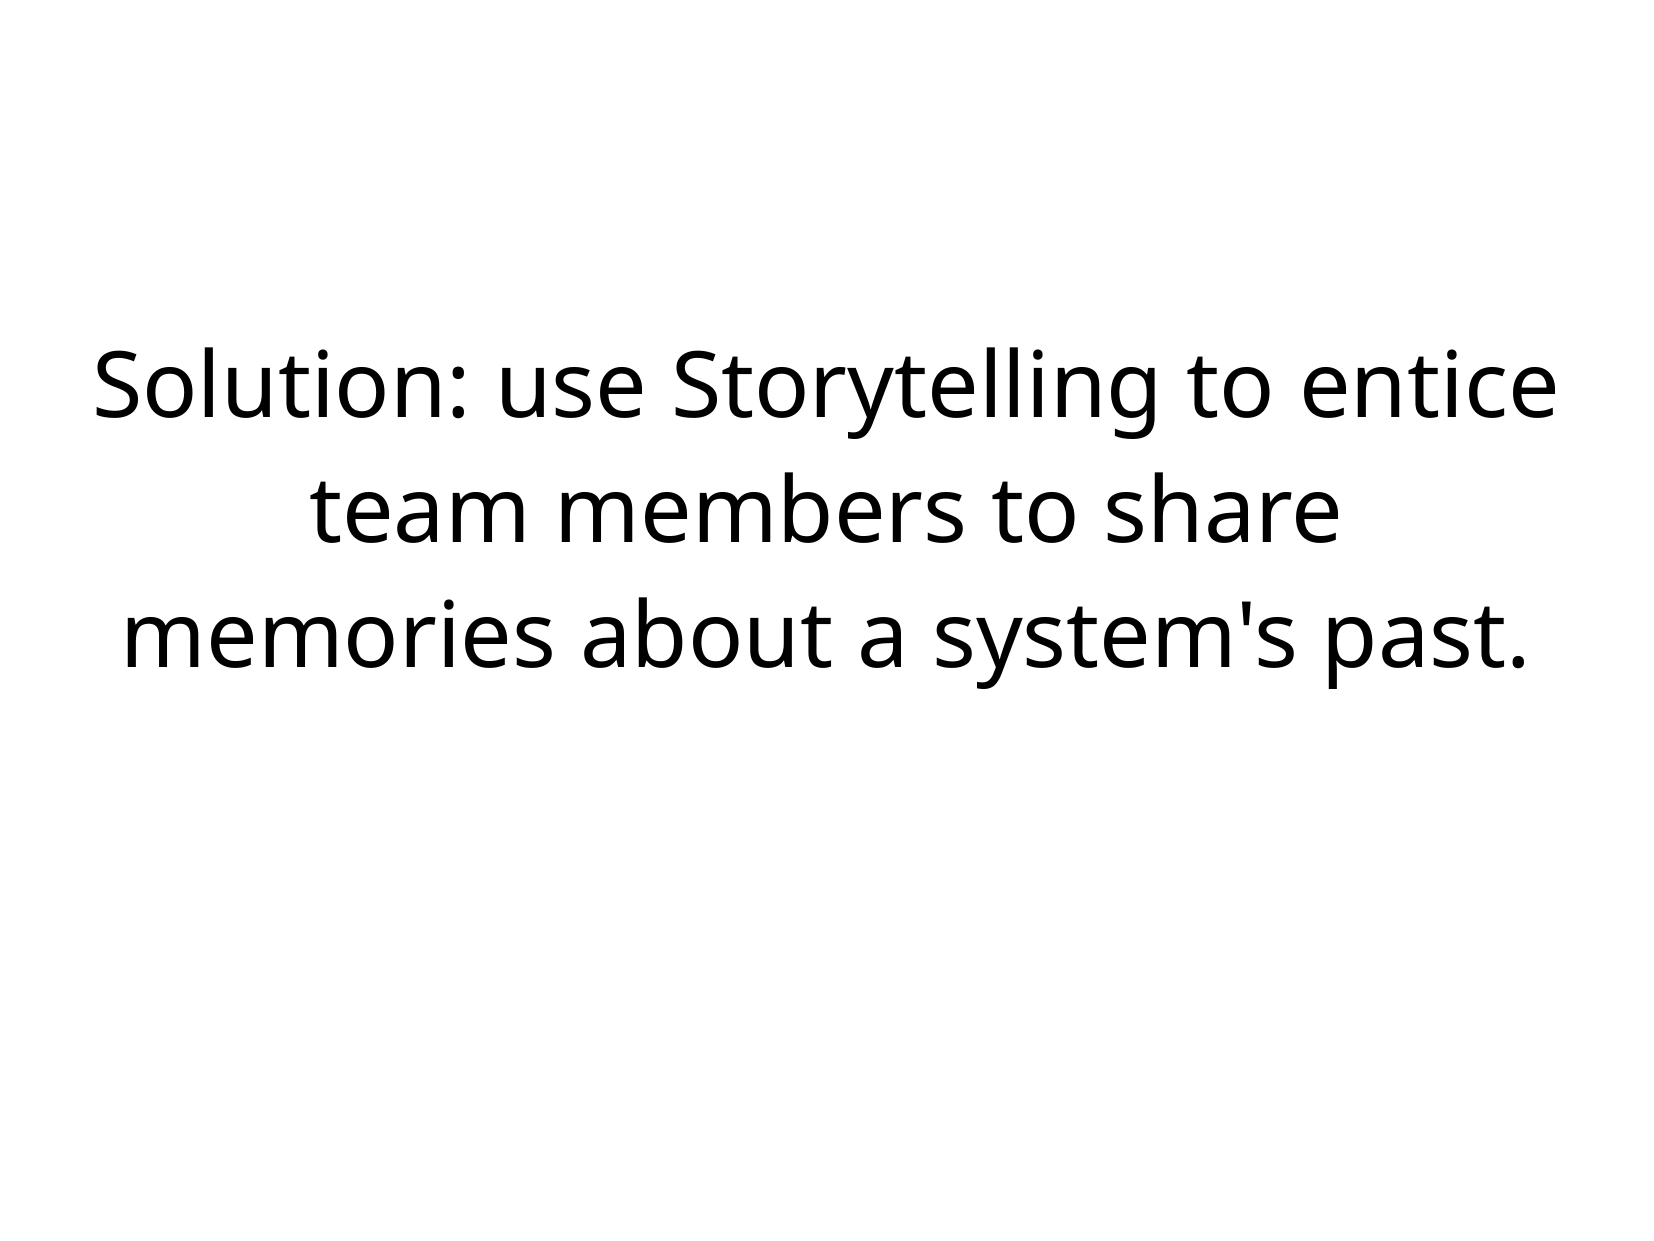

# Solution: use Storytelling to entice team members to share memories about a system's past.